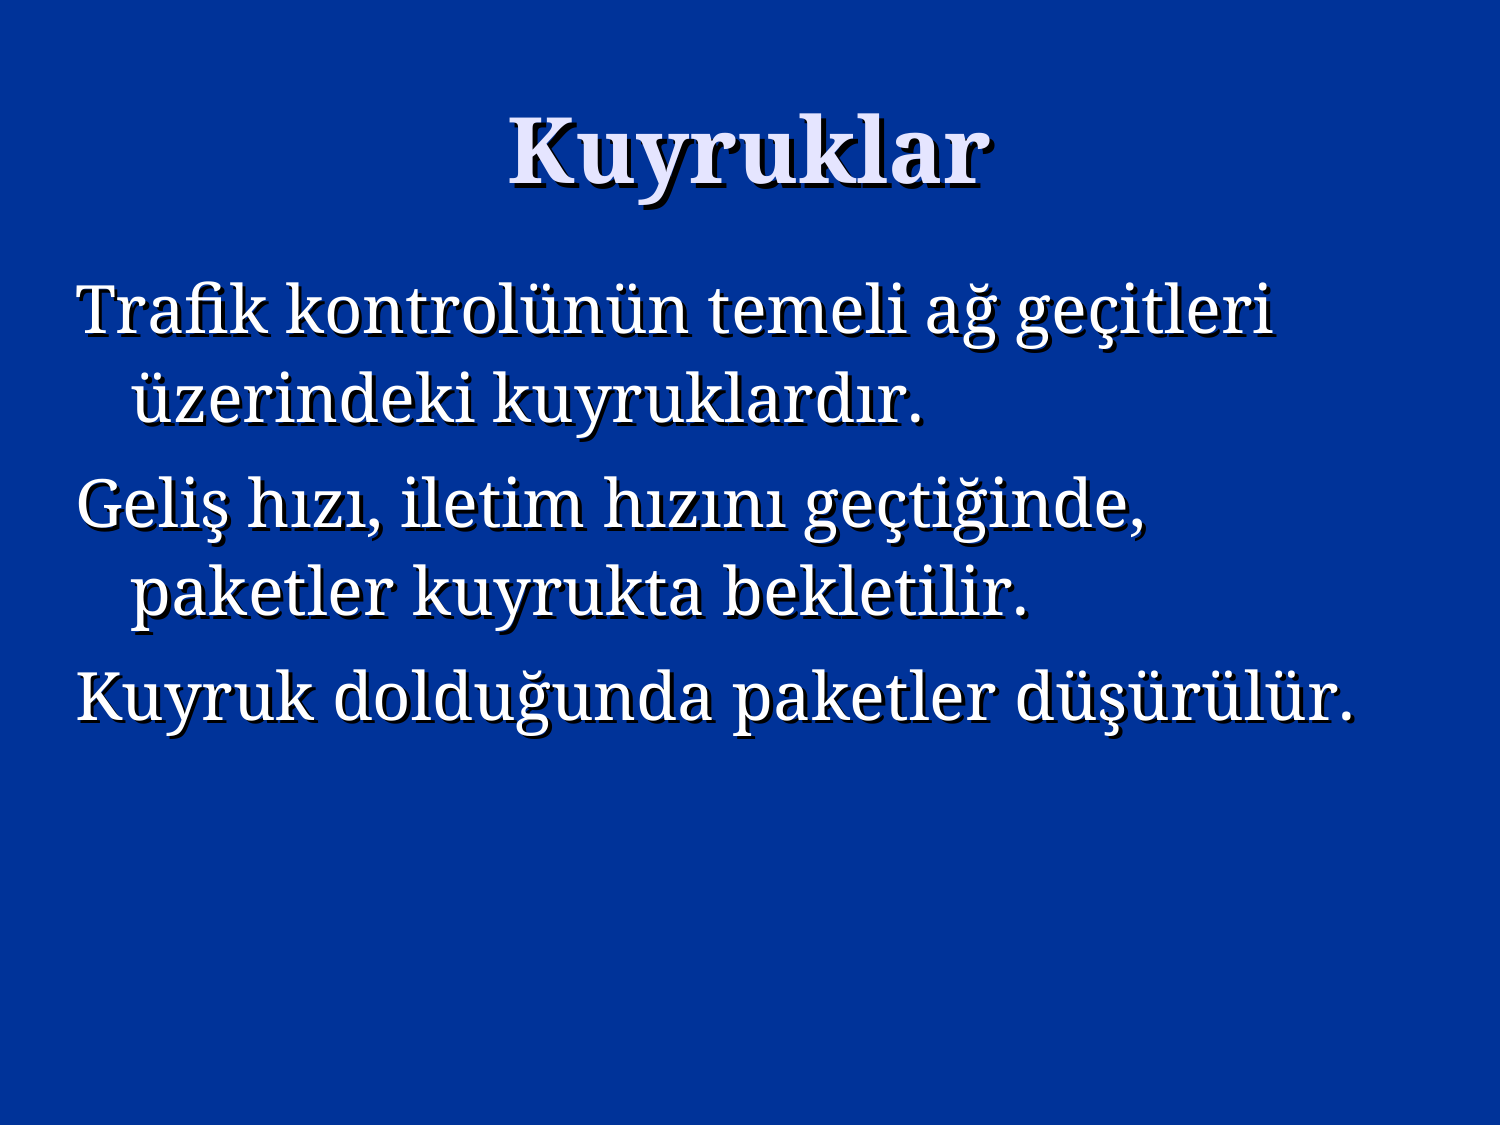

# Kuyruklar
Trafik kontrolünün temeli ağ geçitleri üzerindeki kuyruklardır.
Geliş hızı, iletim hızını geçtiğinde, paketler kuyrukta bekletilir.
Kuyruk dolduğunda paketler düşürülür.